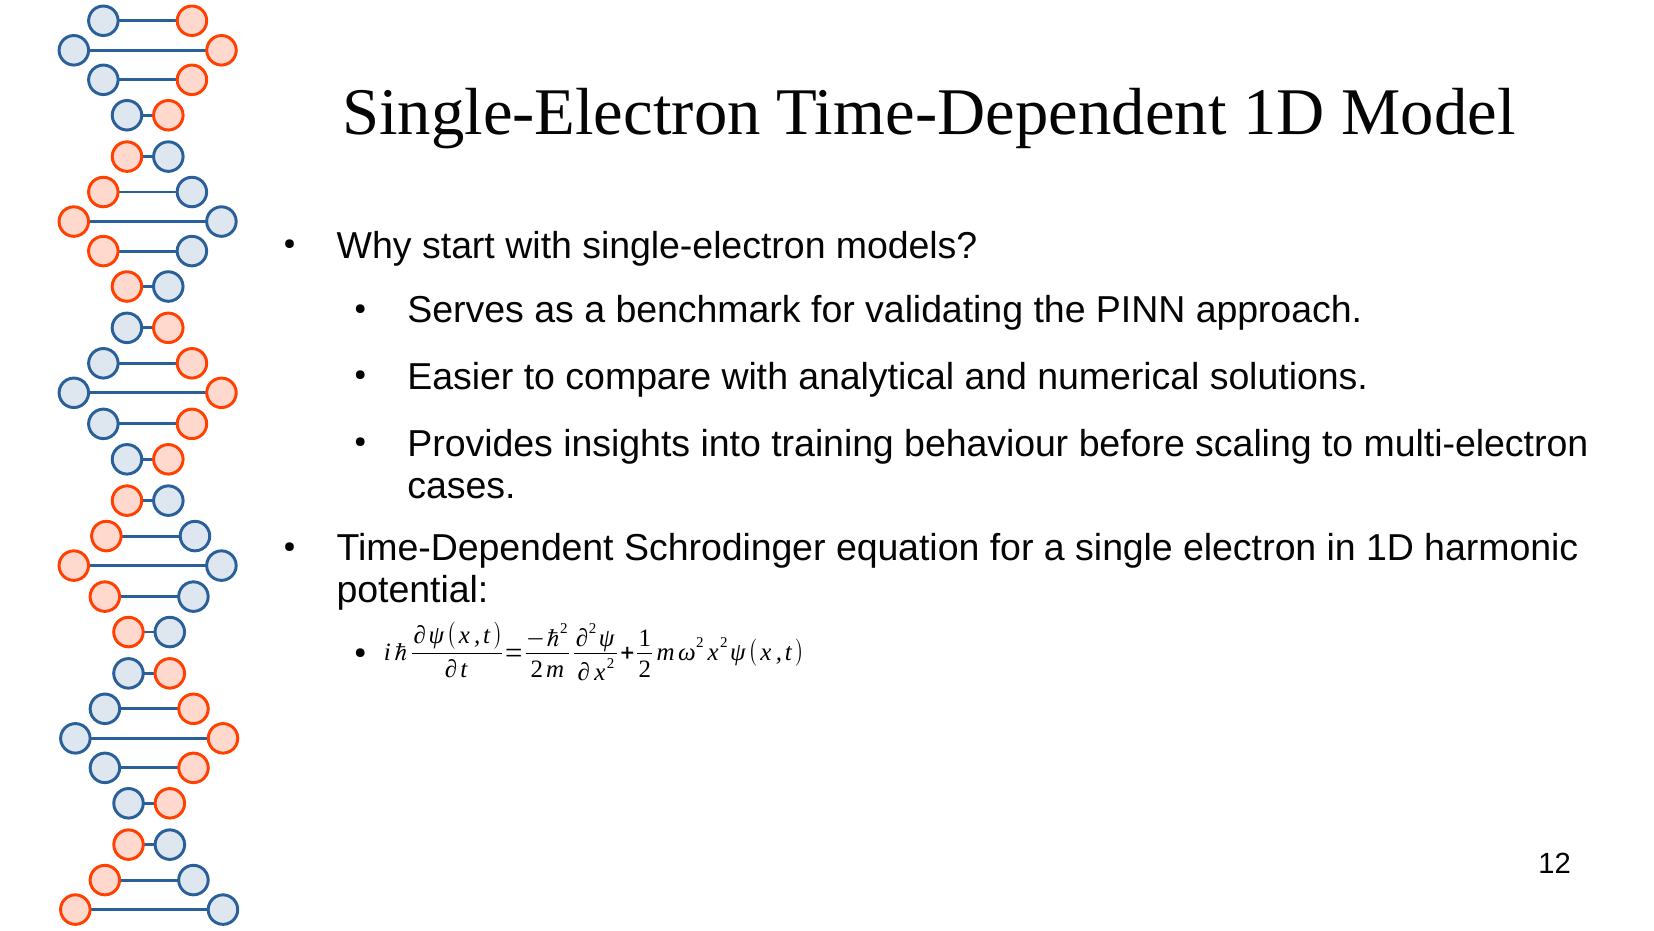

# Single-Electron Time-Dependent 1D Model
Why start with single-electron models?
Serves as a benchmark for validating the PINN approach.
Easier to compare with analytical and numerical solutions.
Provides insights into training behaviour before scaling to multi-electron cases.
Time-Dependent Schrodinger equation for a single electron in 1D harmonic potential:
12